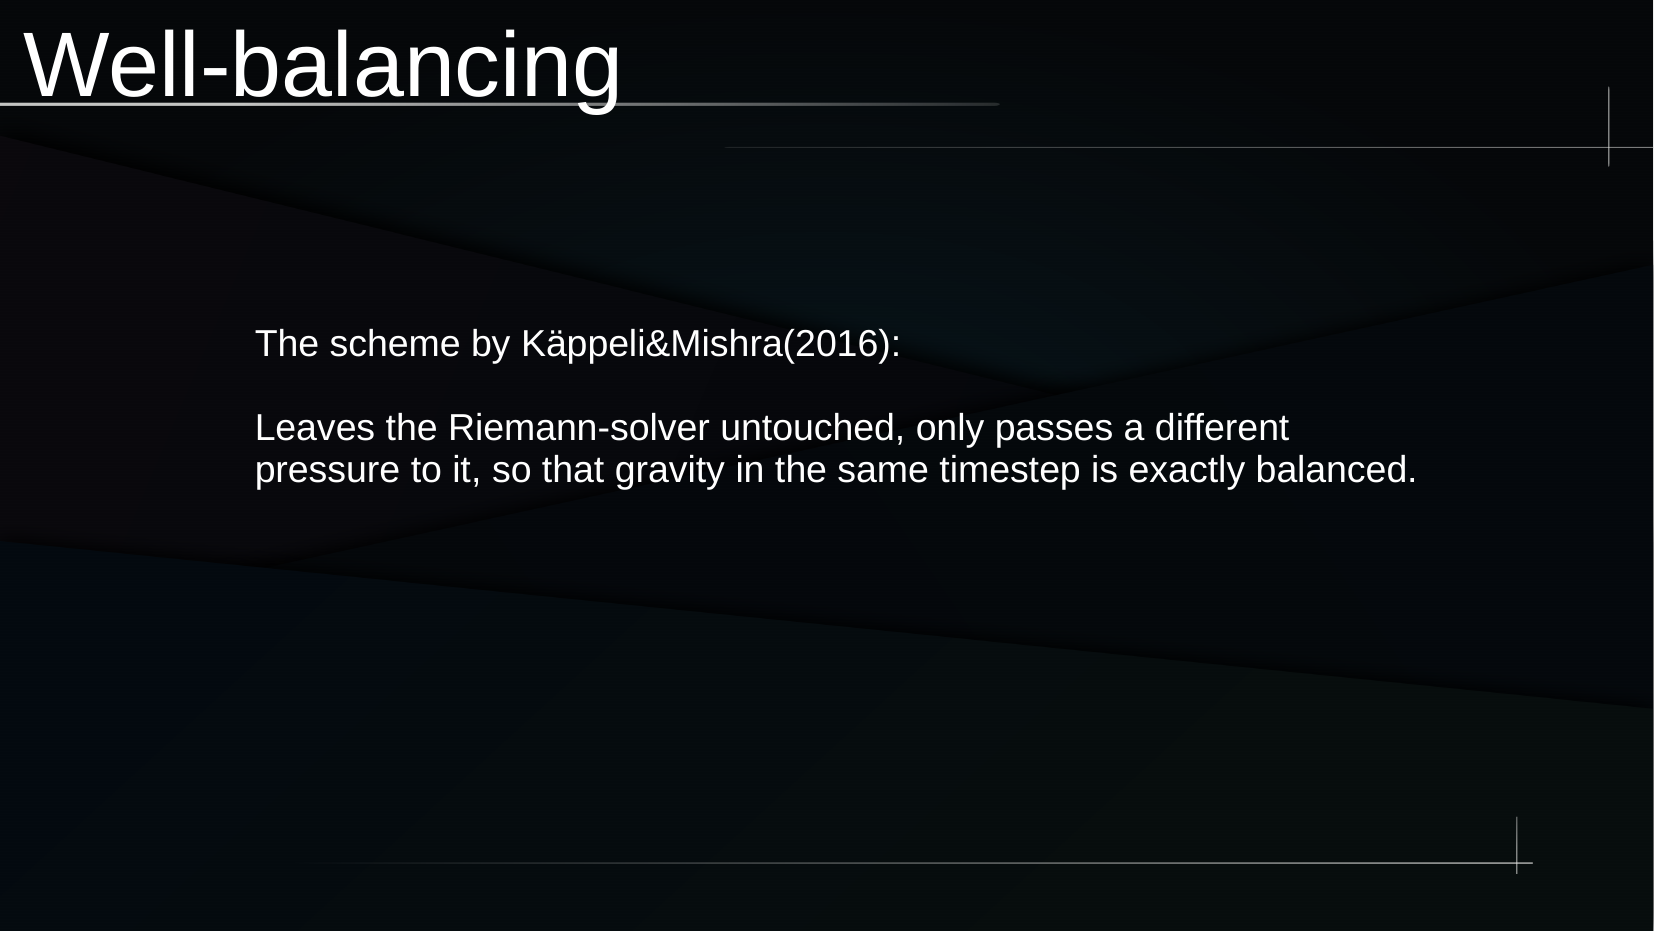

# Well-balancing
The scheme by Käppeli&Mishra(2016):
Leaves the Riemann-solver untouched, only passes a different pressure to it, so that gravity in the same timestep is exactly balanced.